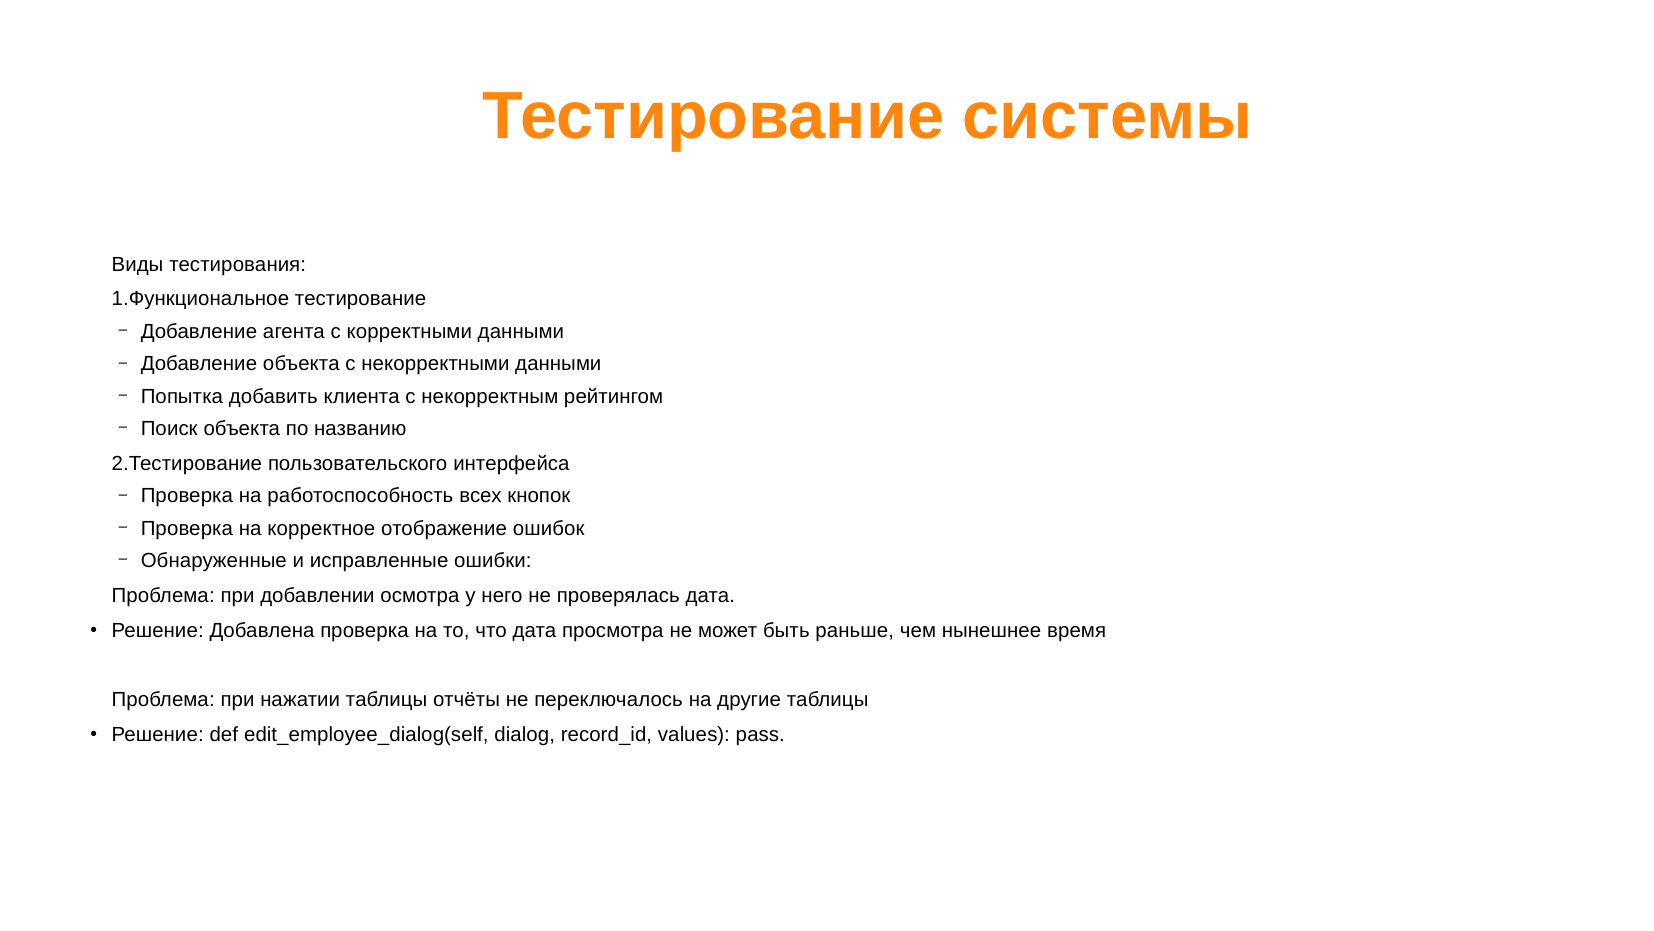

# Тестирование системы
Виды тестирования:
1.Функциональное тестирование
Добавление агента с корректными данными
Добавление объекта с некорректными данными
Попытка добавить клиента с некорректным рейтингом
Поиск объекта по названию
2.Тестирование пользовательского интерфейса
Проверка на работоспособность всех кнопок
Проверка на корректное отображение ошибок
Обнаруженные и исправленные ошибки:
Проблема: при добавлении осмотра у него не проверялась дата.
Решение: Добавлена проверка на то, что дата просмотра не может быть раньше, чем нынешнее время
Проблема: при нажатии таблицы отчёты не переключалось на другие таблицы
Решение: def edit_employee_dialog(self, dialog, record_id, values): pass.